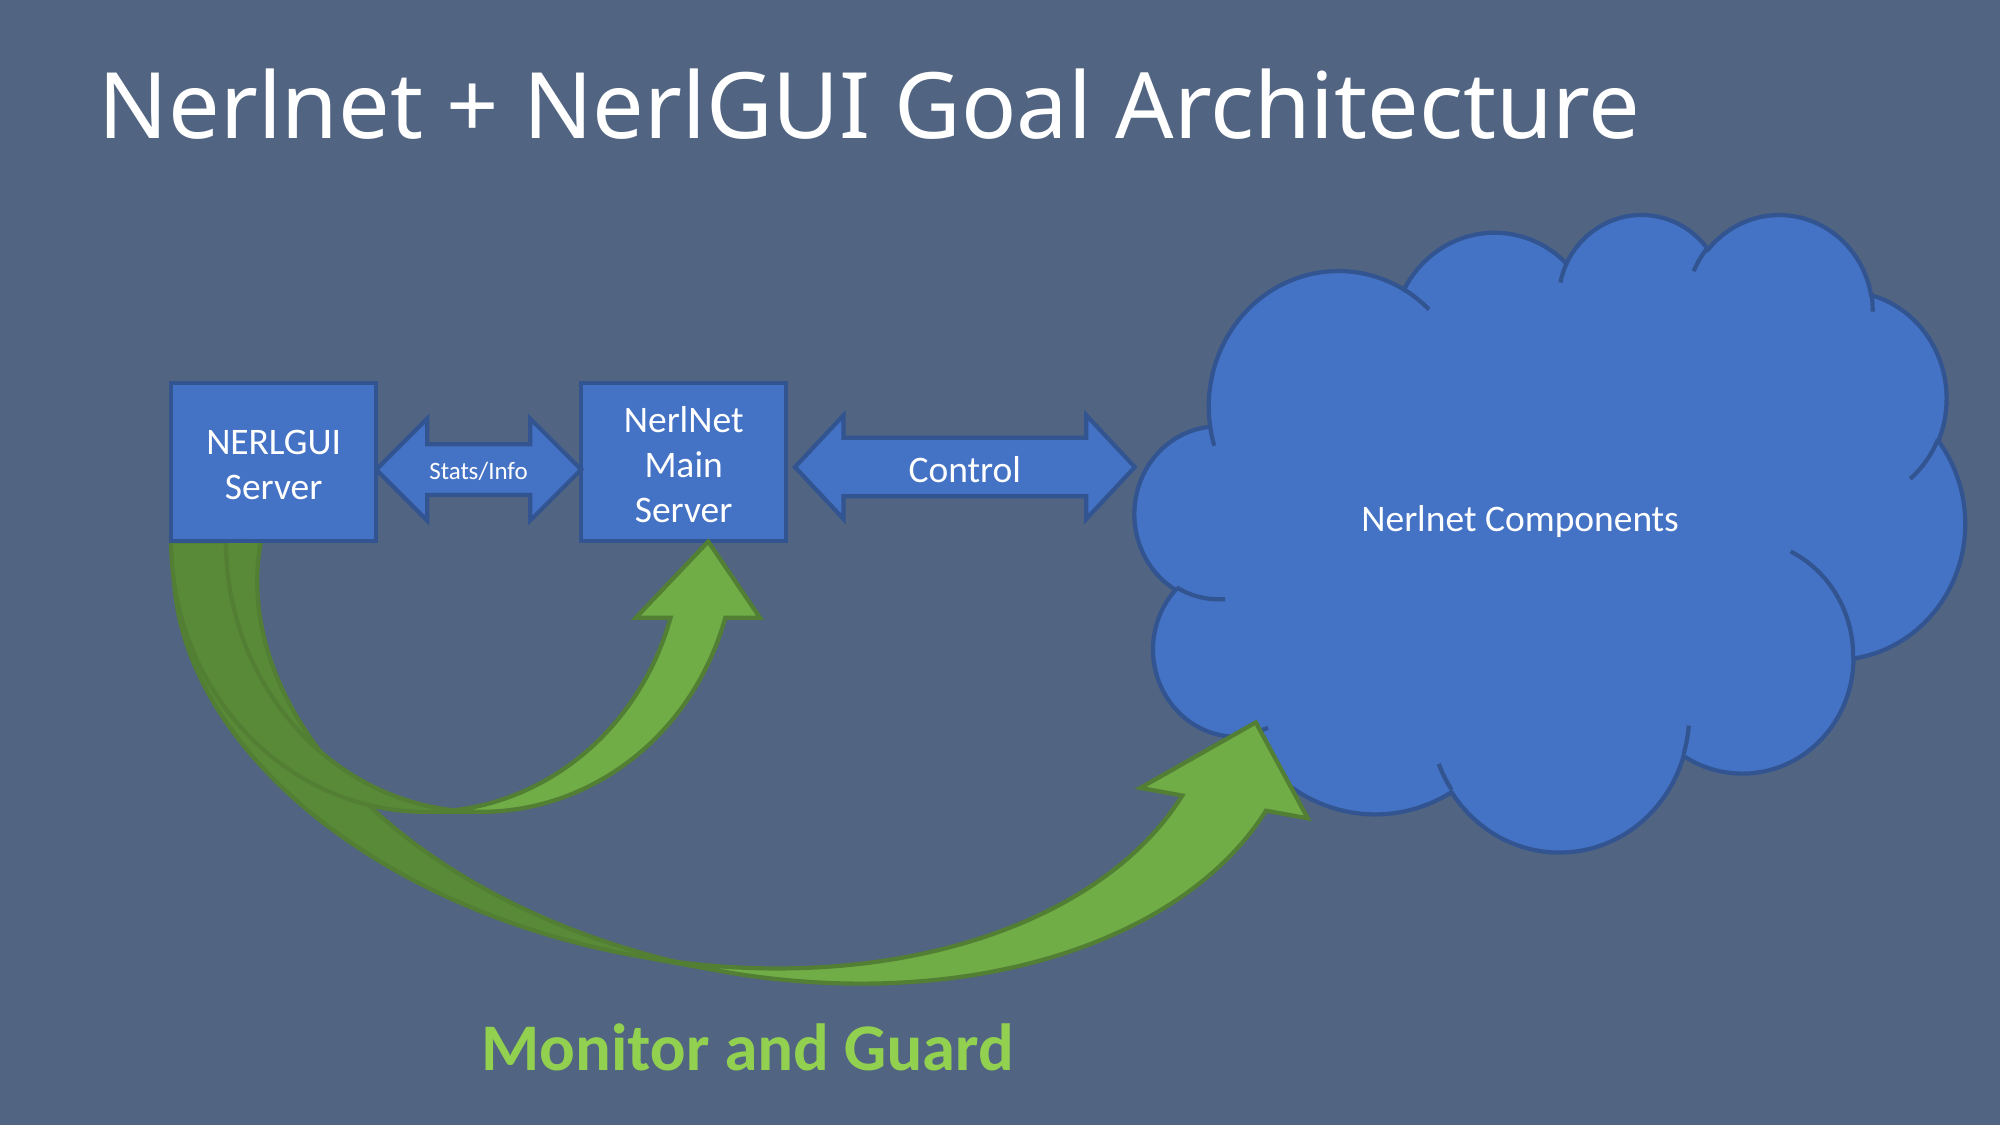

Nerlnet + NerlGUI Goal Architecture
Nerlnet Components
NERLGUI
Server
NerlNet Main Server
Control
Stats/Info
Monitor and Guard